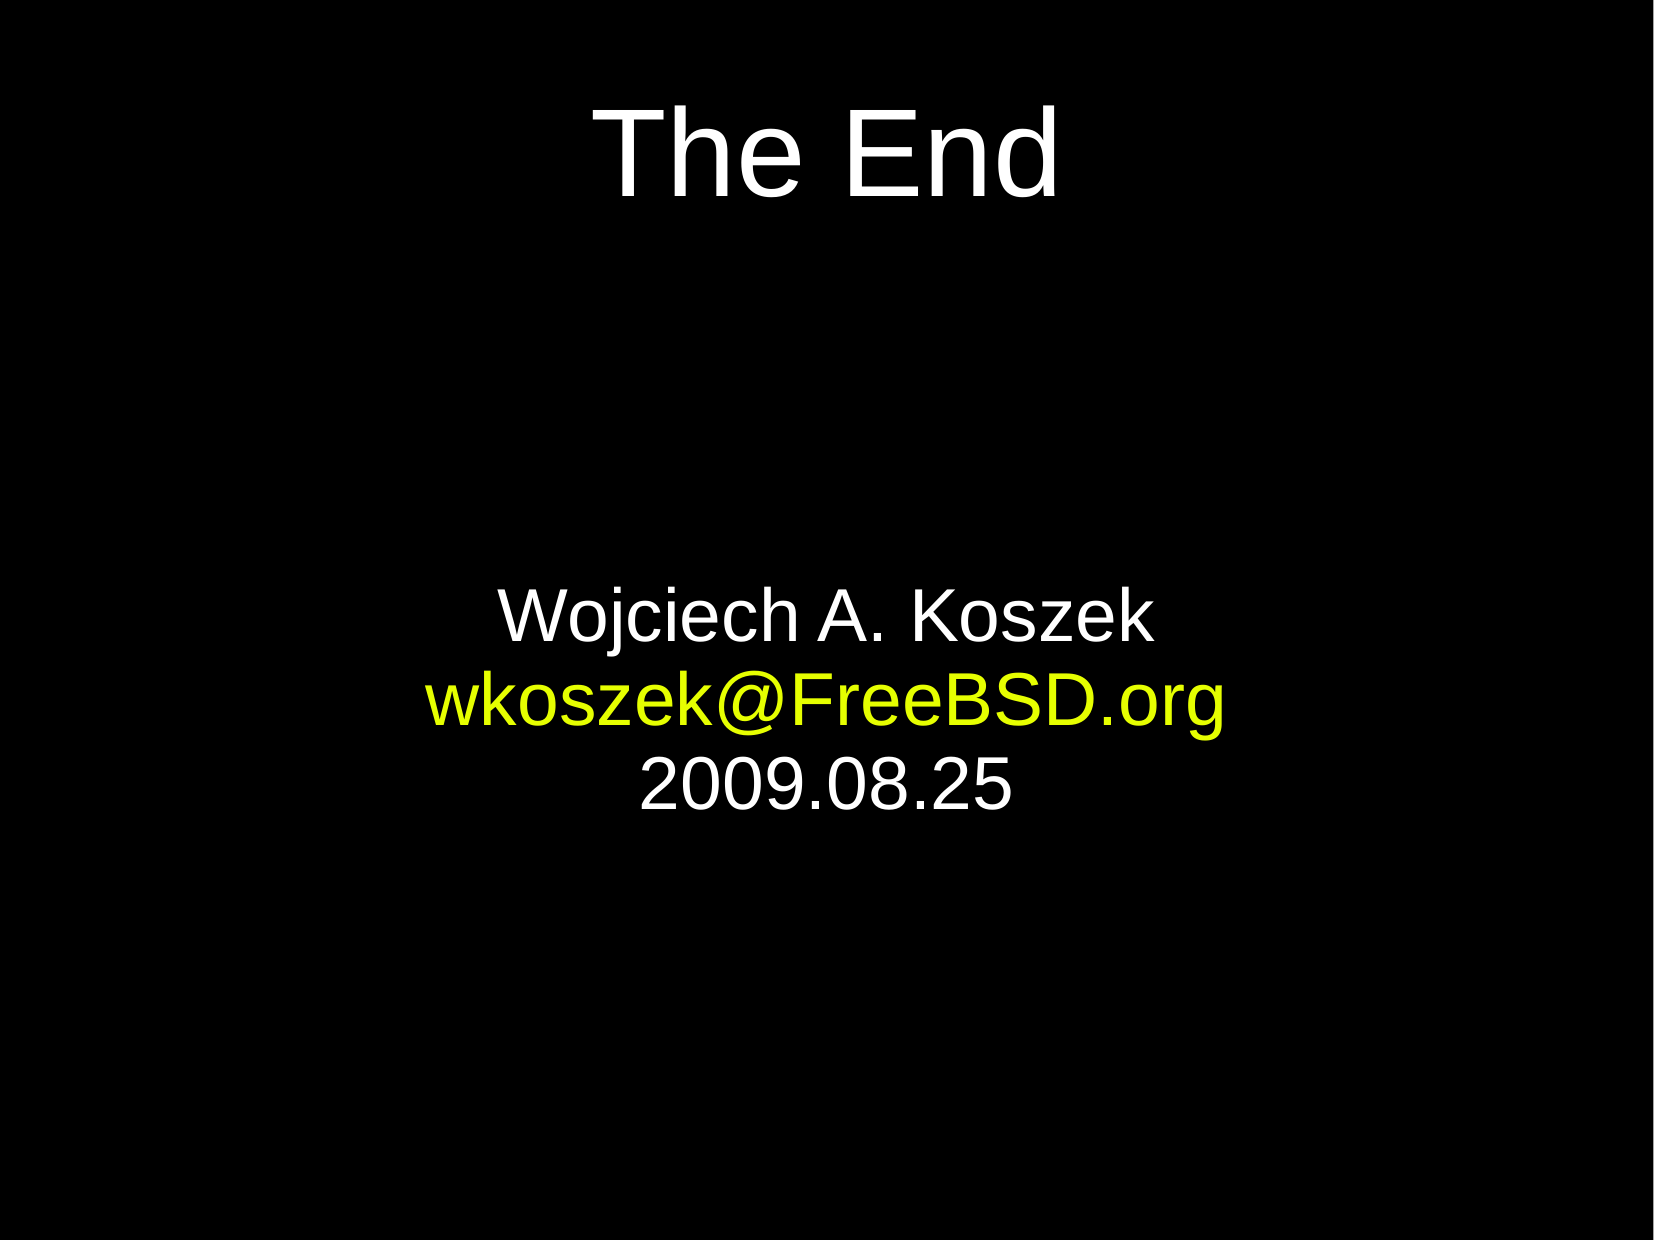

# The End
Wojciech A. Koszek
wkoszek@FreeBSD.org
2009.08.25